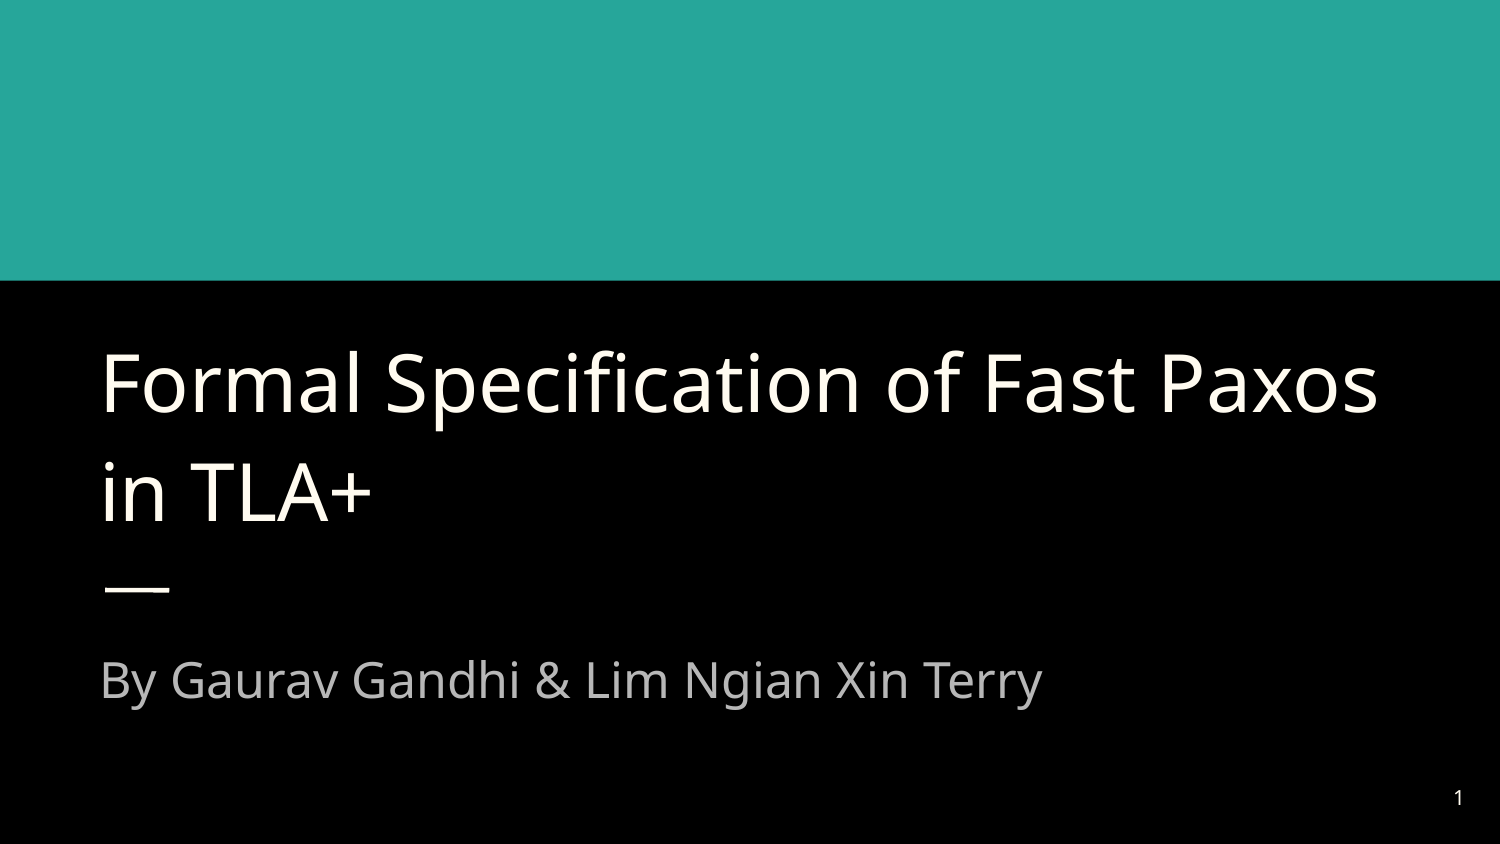

# Formal Specification of Fast Paxos in TLA+
By Gaurav Gandhi & Lim Ngian Xin Terry